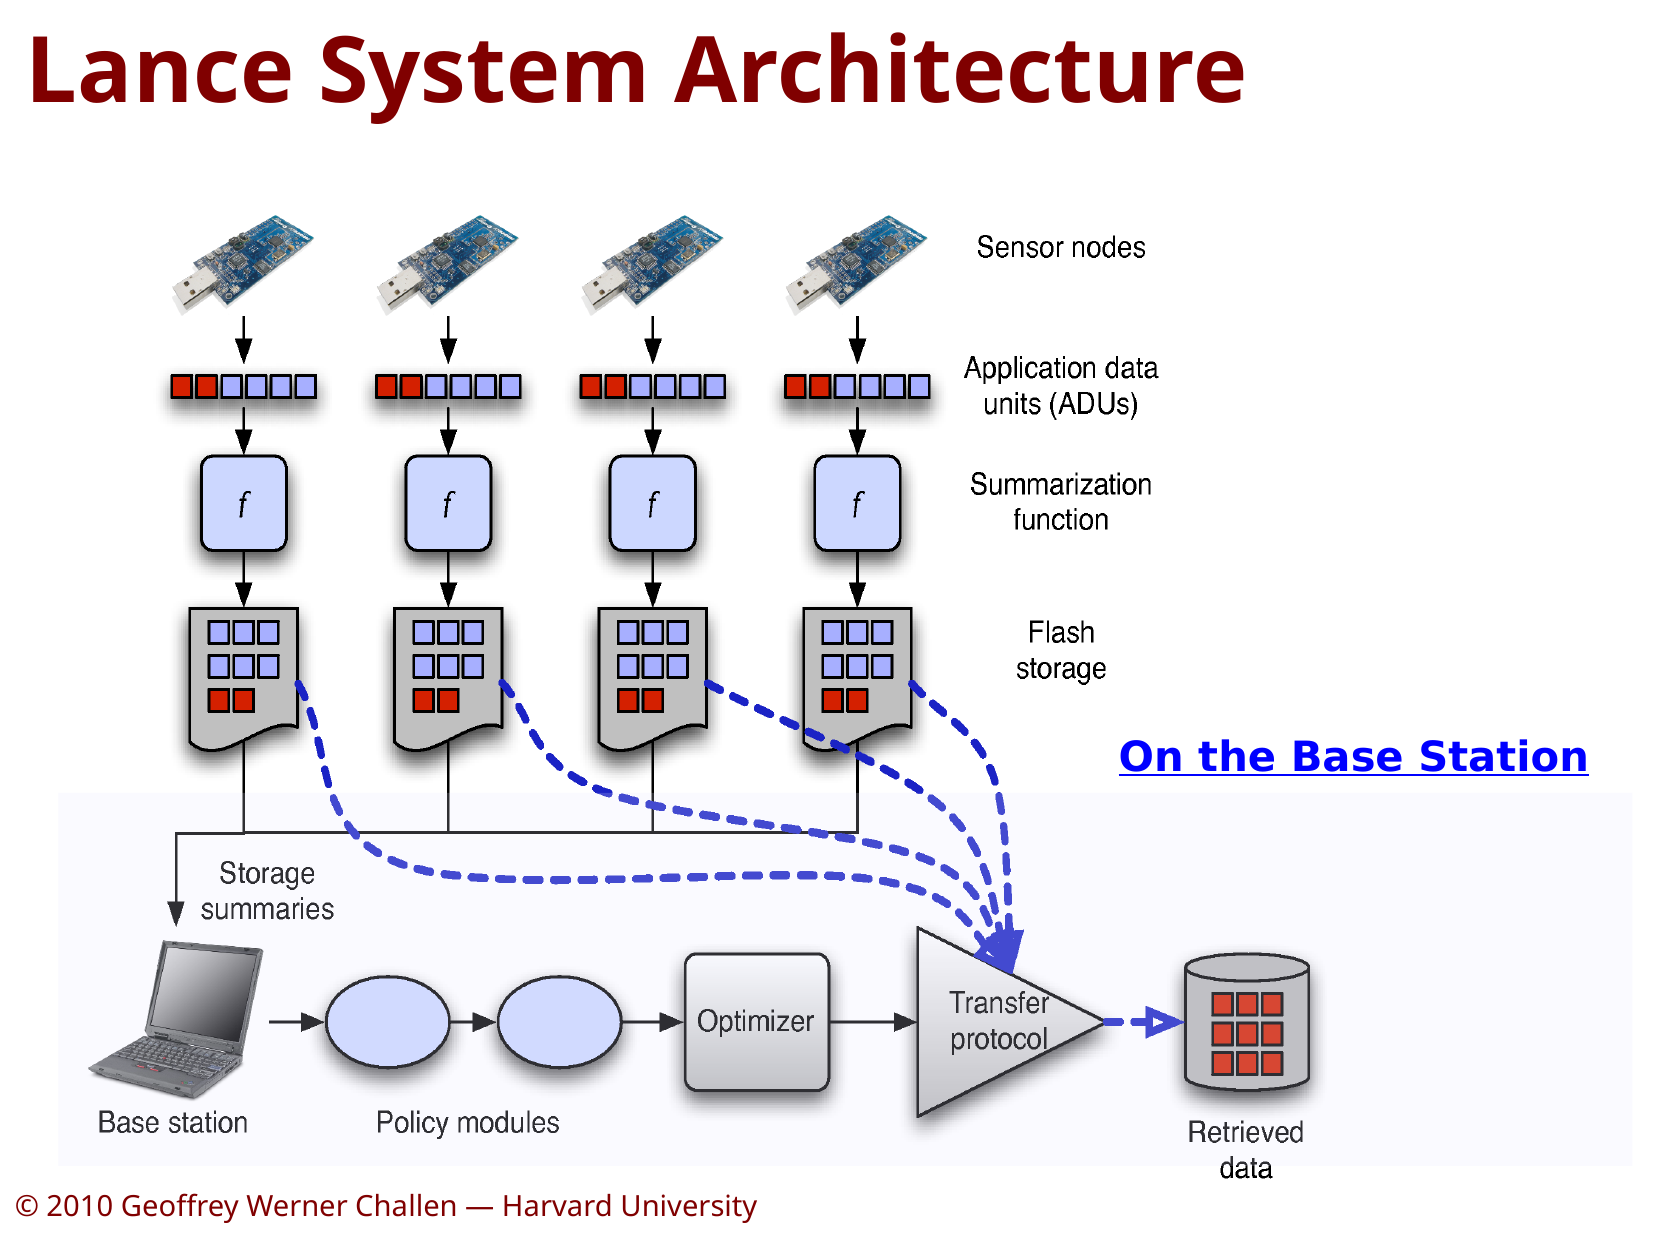

# Lance System Architecture
On the Base Station